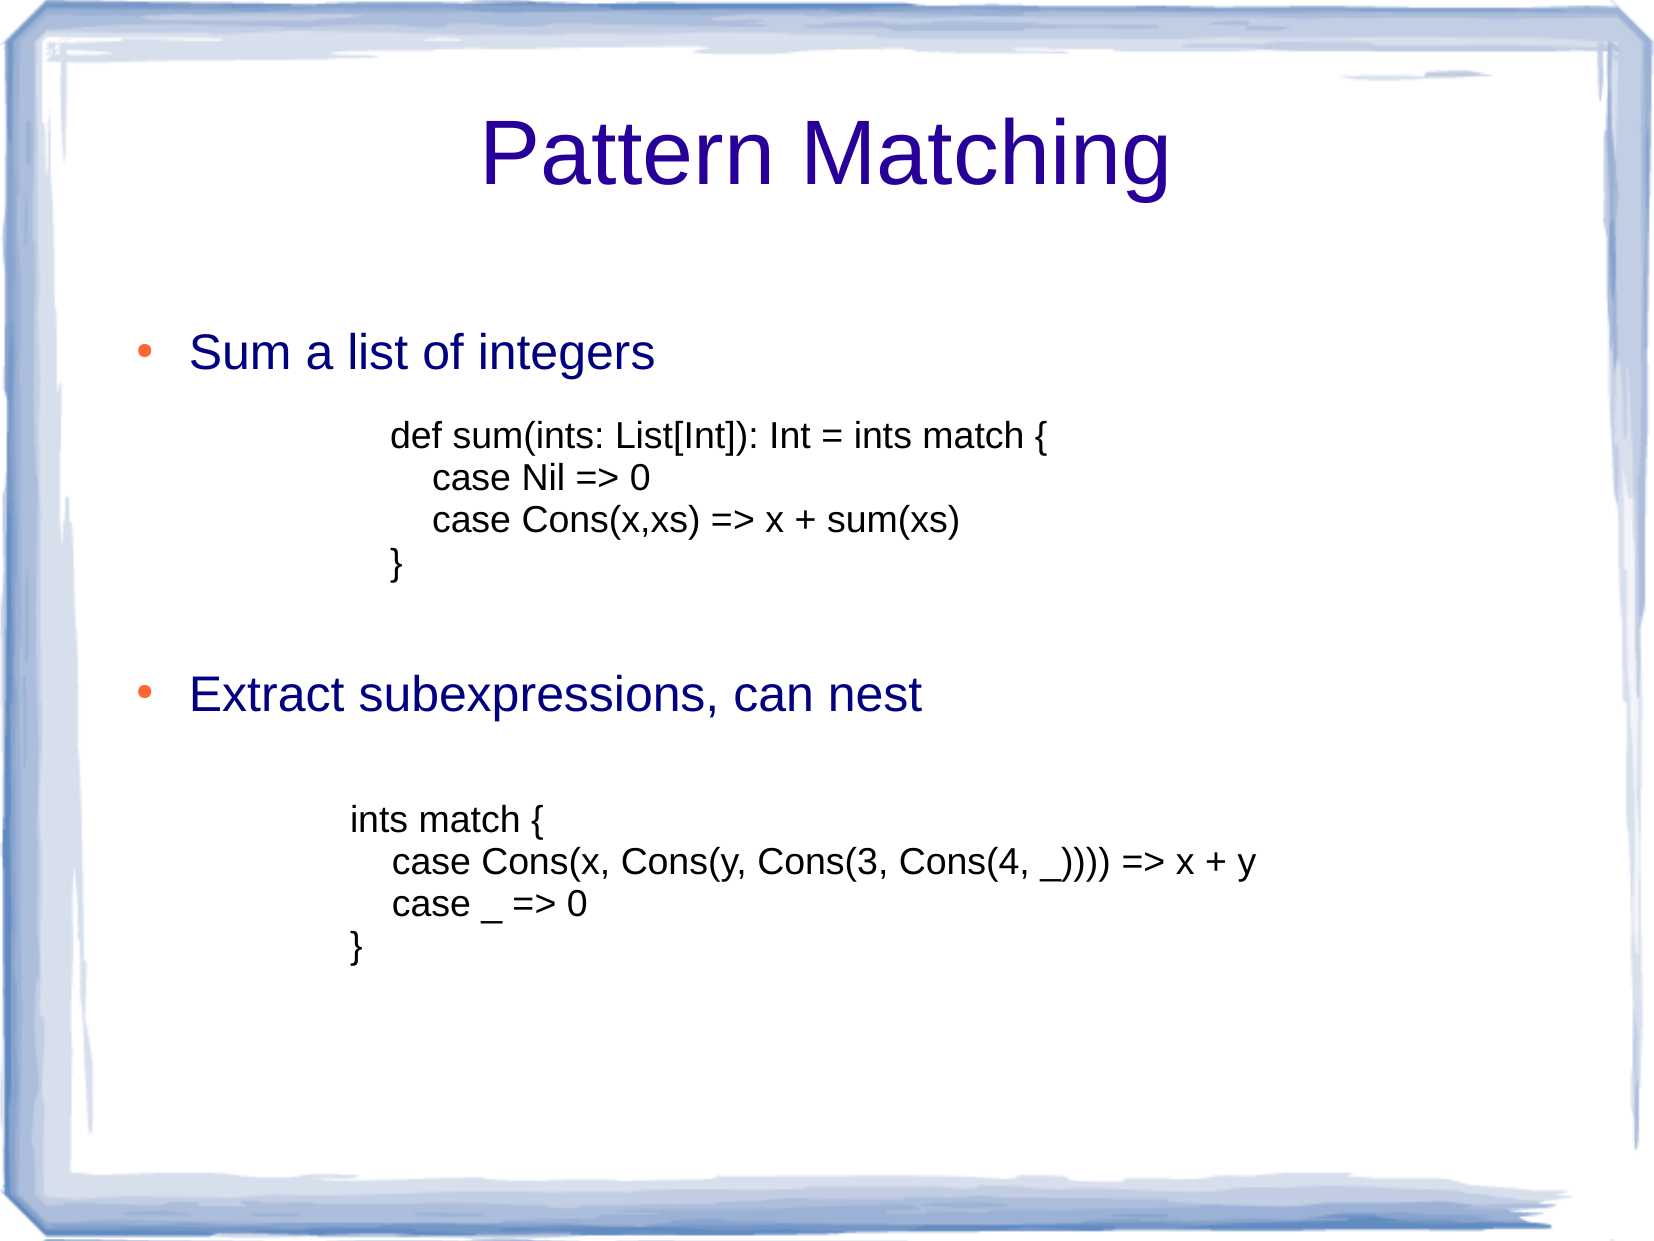

# Pattern Matching
Sum a list of integers
Extract subexpressions, can nest
def sum(ints: List[Int]): Int = ints match {
 case Nil => 0
 case Cons(x,xs) => x + sum(xs)
}
ints match {
 case Cons(x, Cons(y, Cons(3, Cons(4, _)))) => x + y
 case _ => 0
}